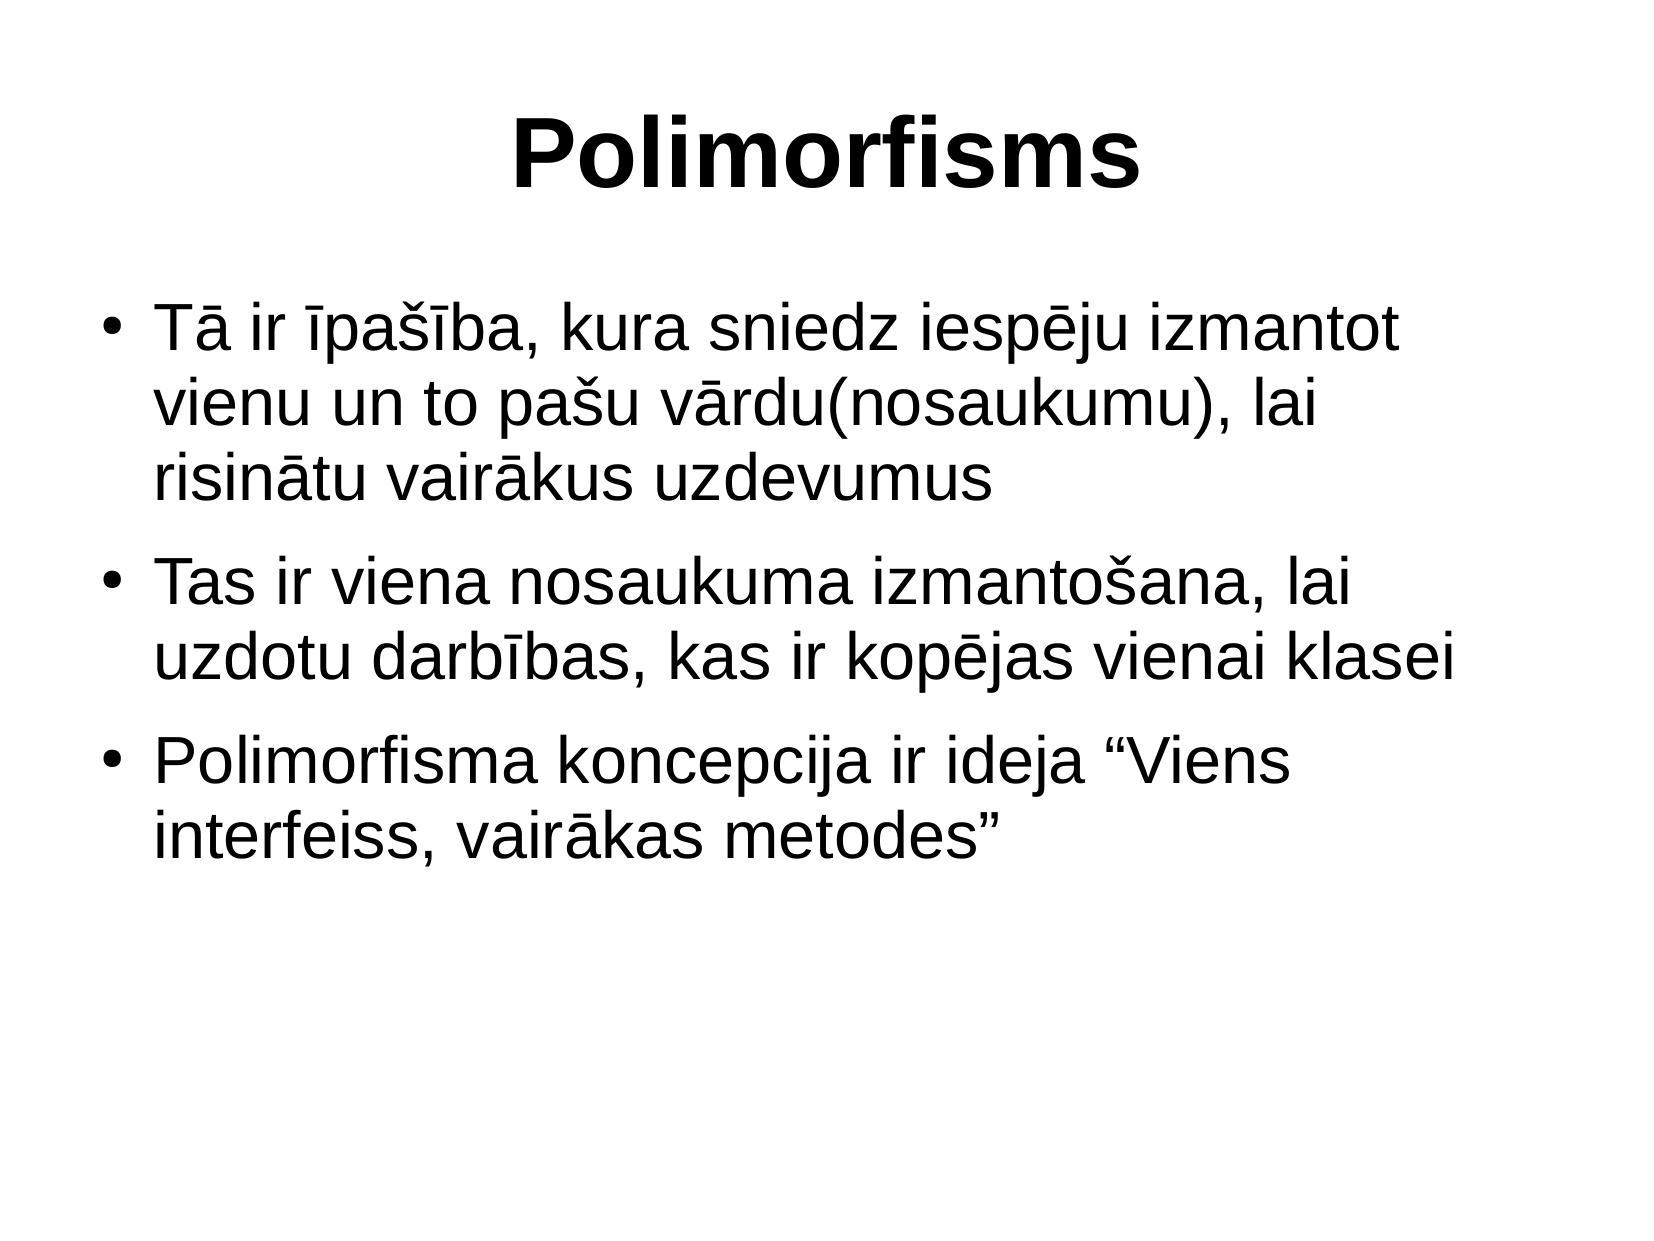

# Polimorfisms
Tā ir īpašība, kura sniedz iespēju izmantot vienu un to pašu vārdu(nosaukumu), lai risinātu vairākus uzdevumus
Tas ir viena nosaukuma izmantošana, lai uzdotu darbības, kas ir kopējas vienai klasei
Polimorfisma koncepcija ir ideja “Viens interfeiss, vairākas metodes”